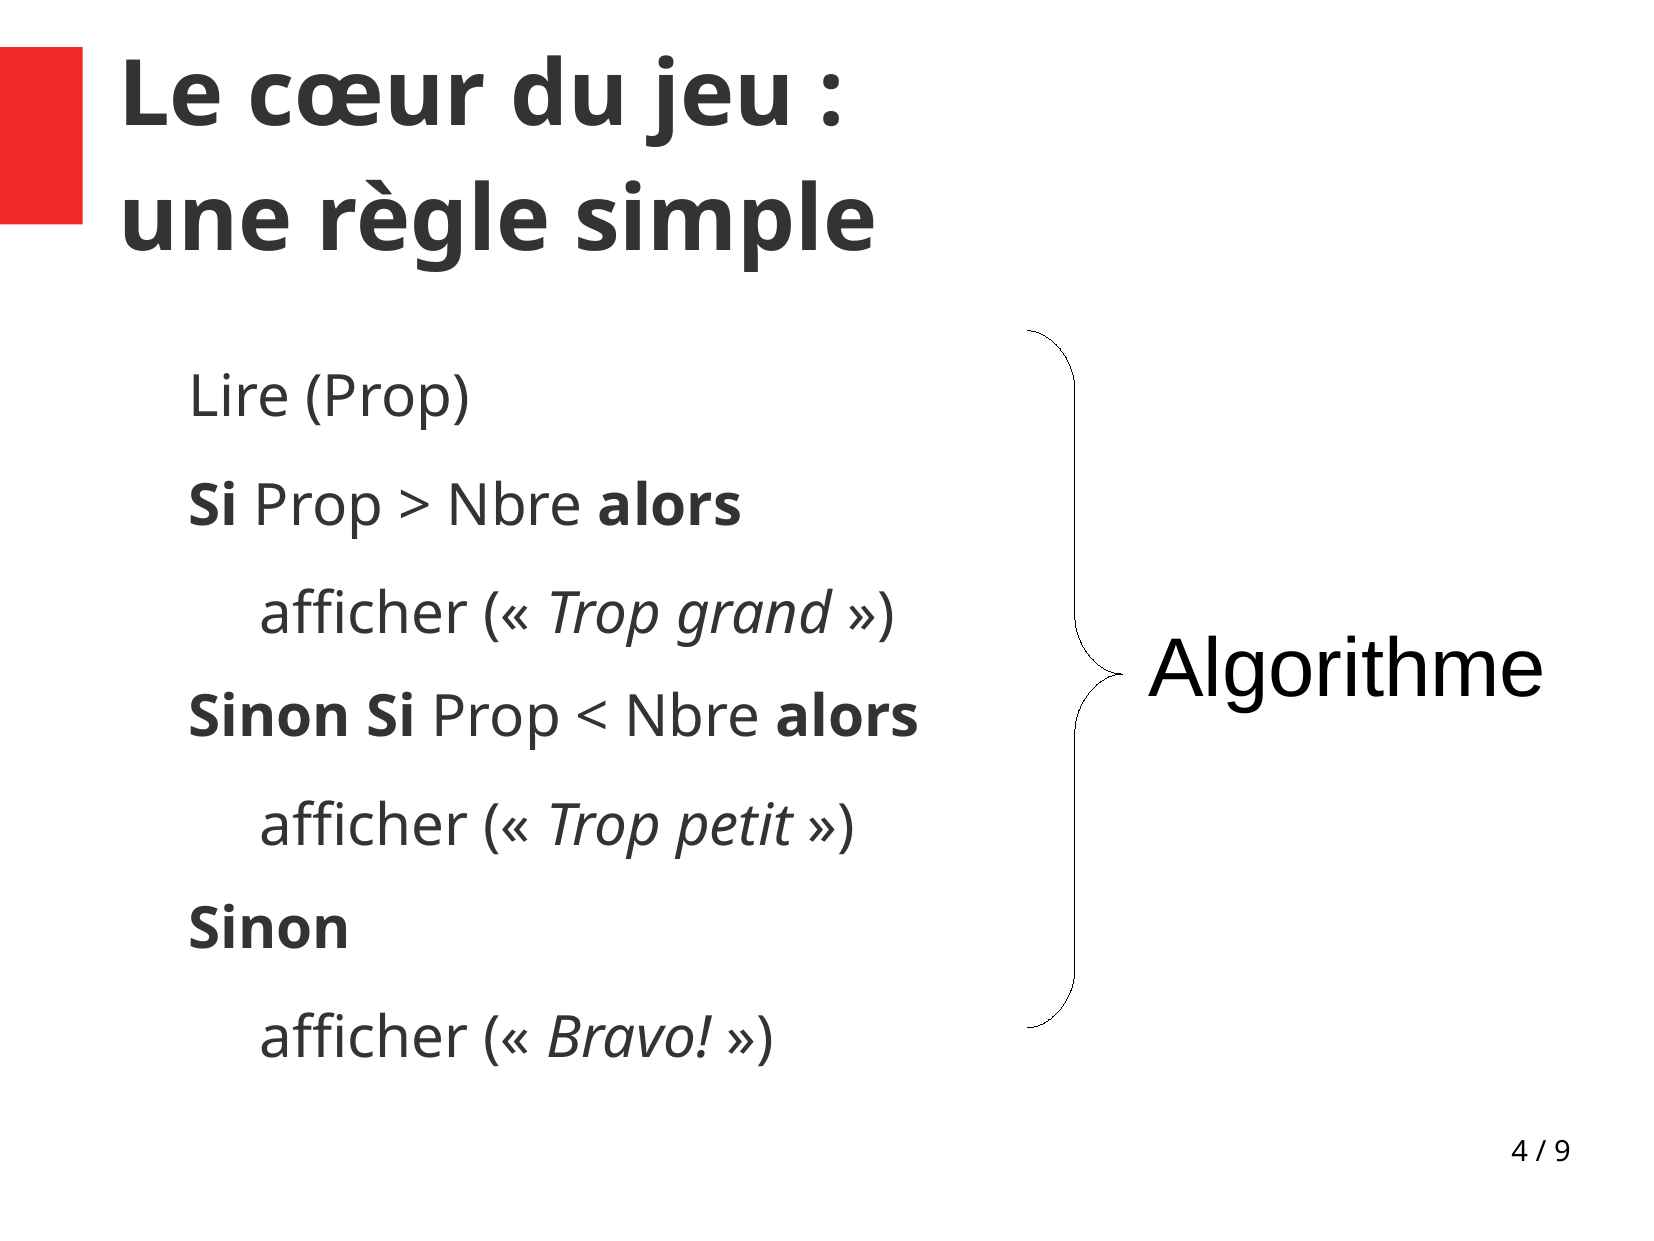

# Le cœur du jeu : une règle simple
Lire (Prop)
Si Prop > Nbre alors
afficher (« Trop grand »)
Sinon Si Prop < Nbre alors
afficher (« Trop petit »)
Sinon
afficher (« Bravo! »)
Algorithme
4